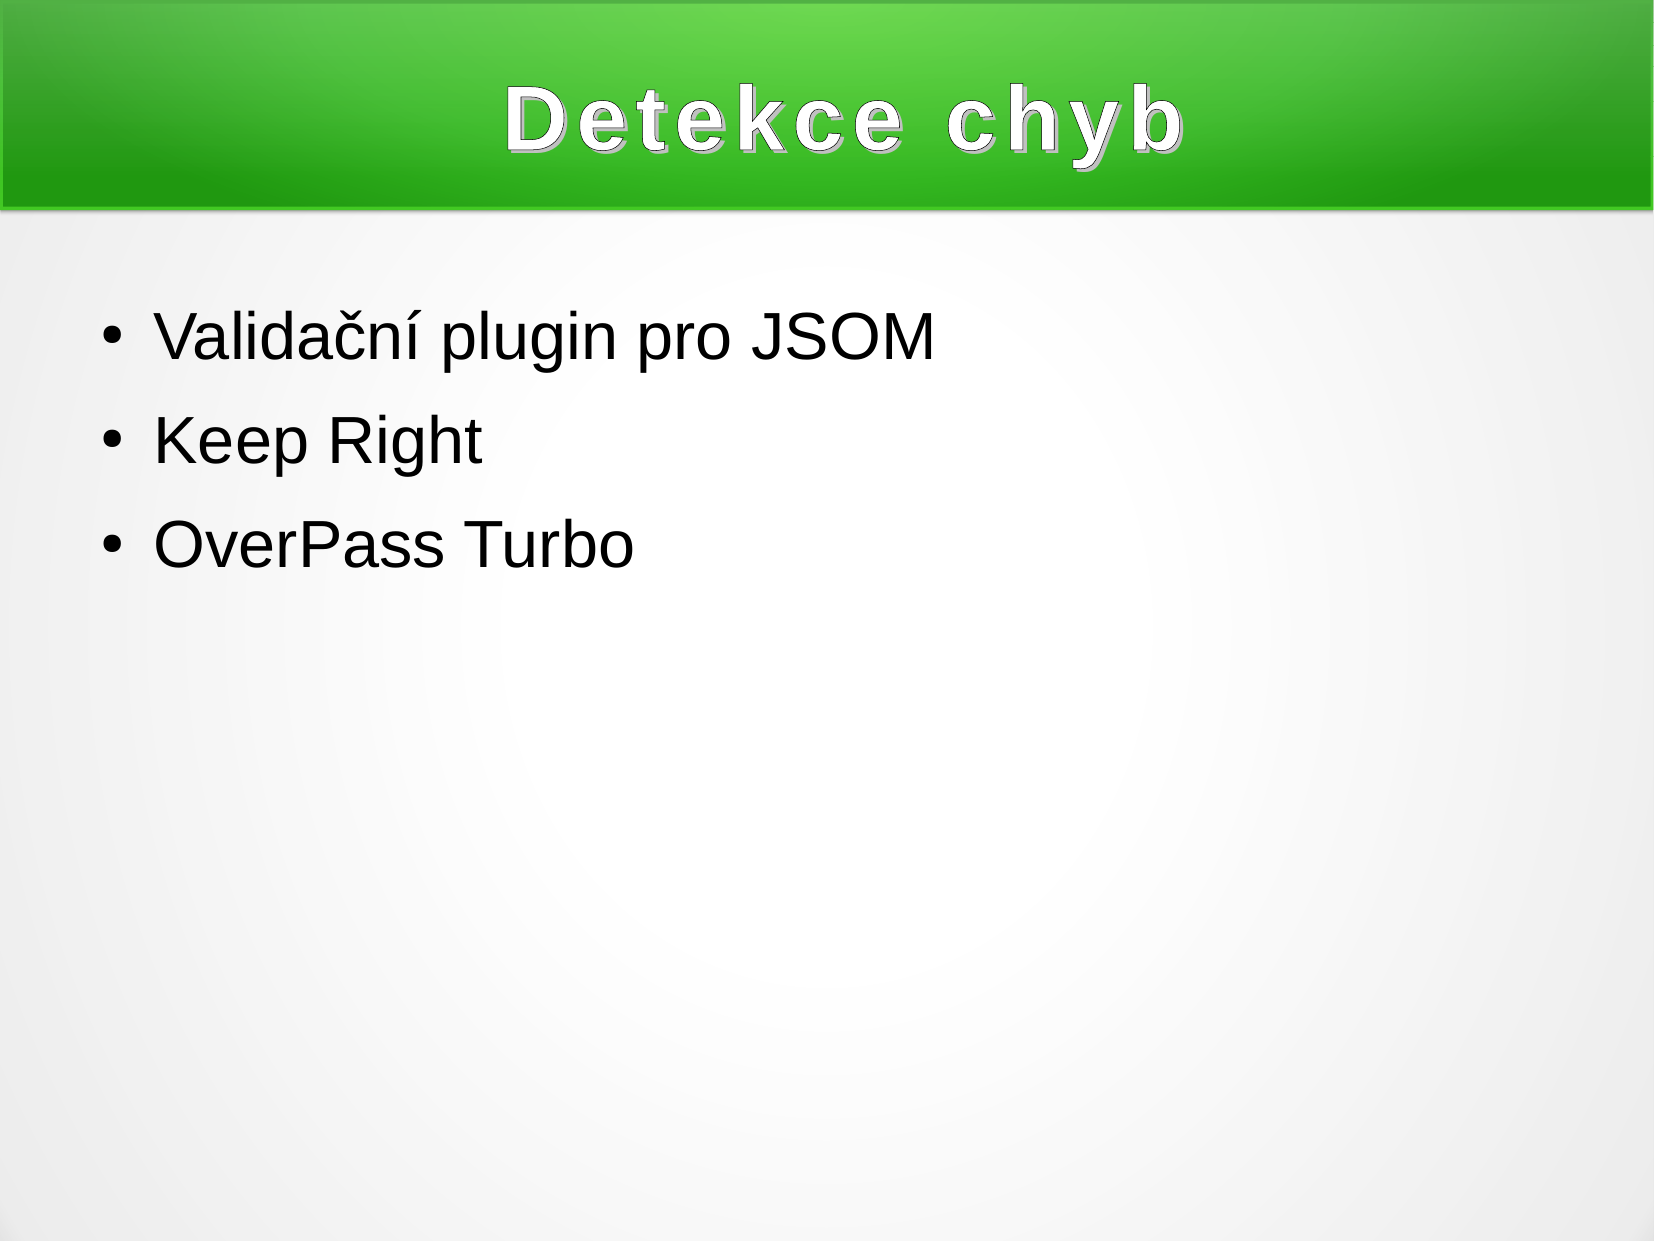

# Detekce chyb
Validační plugin pro JSOM
Keep Right
OverPass Turbo